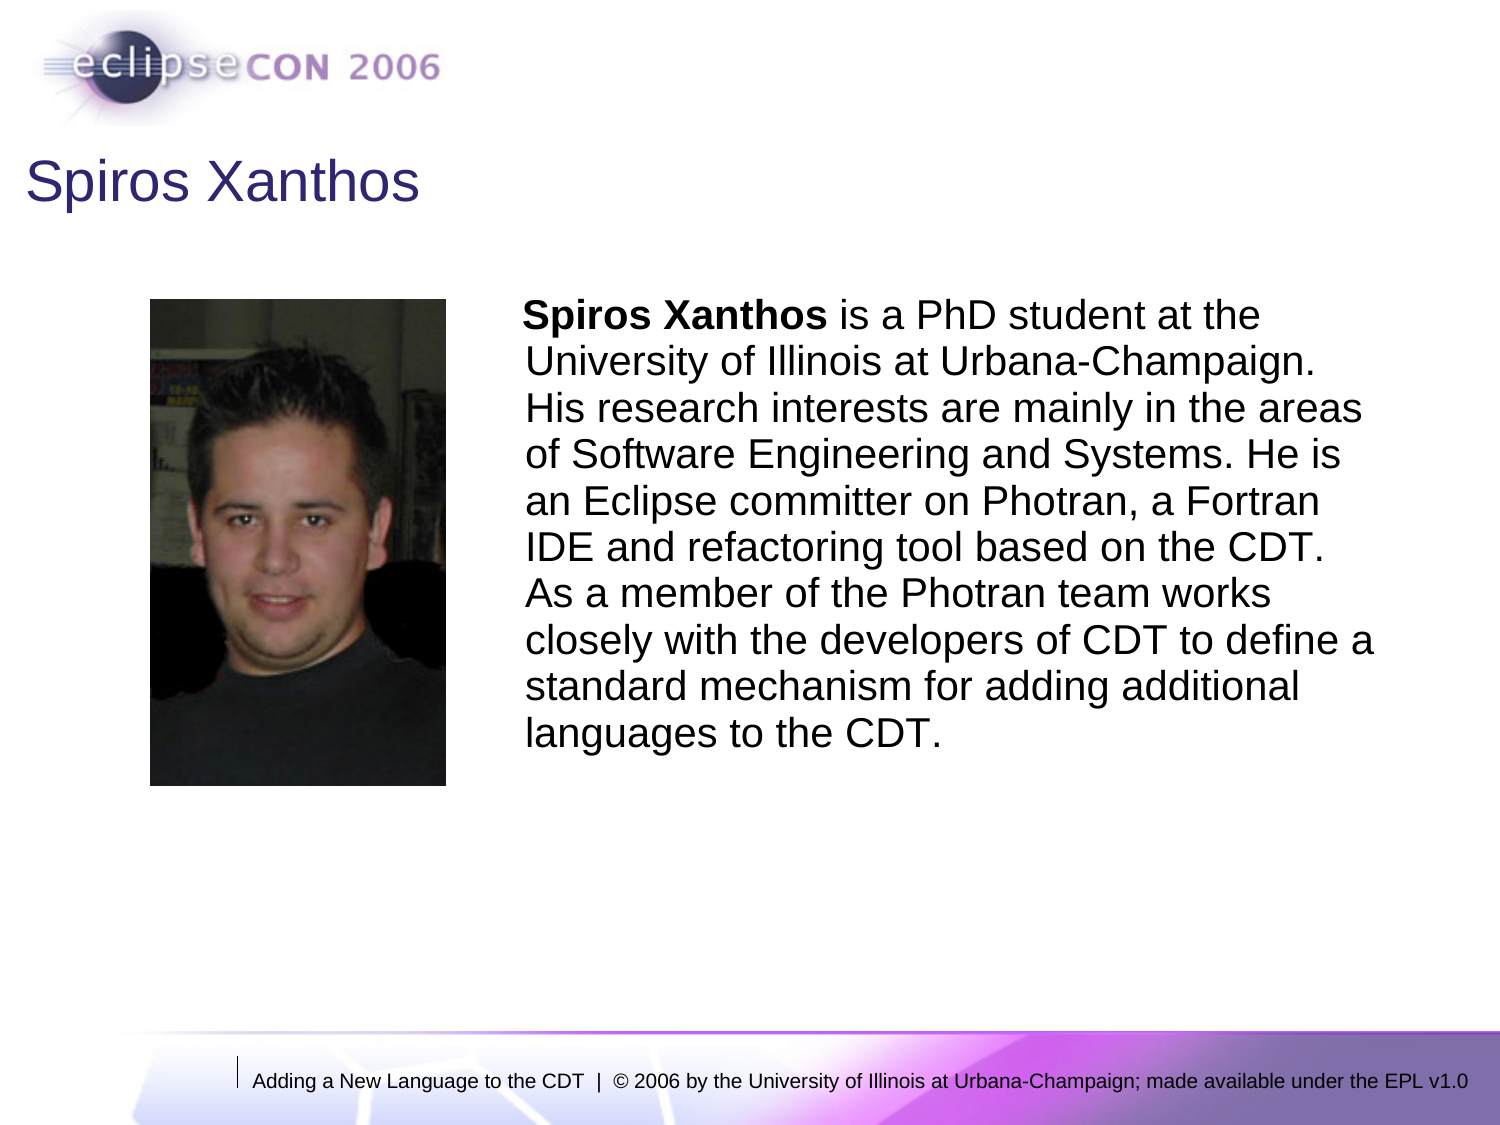

# Spiros Xanthos
 Spiros Xanthos is a PhD student at the University of Illinois at Urbana-Champaign. His research interests are mainly in the areas of Software Engineering and Systems. He is an Eclipse committer on Photran, a Fortran IDE and refactoring tool based on the CDT. As a member of the Photran team works closely with the developers of CDT to define a standard mechanism for adding additional languages to the CDT.